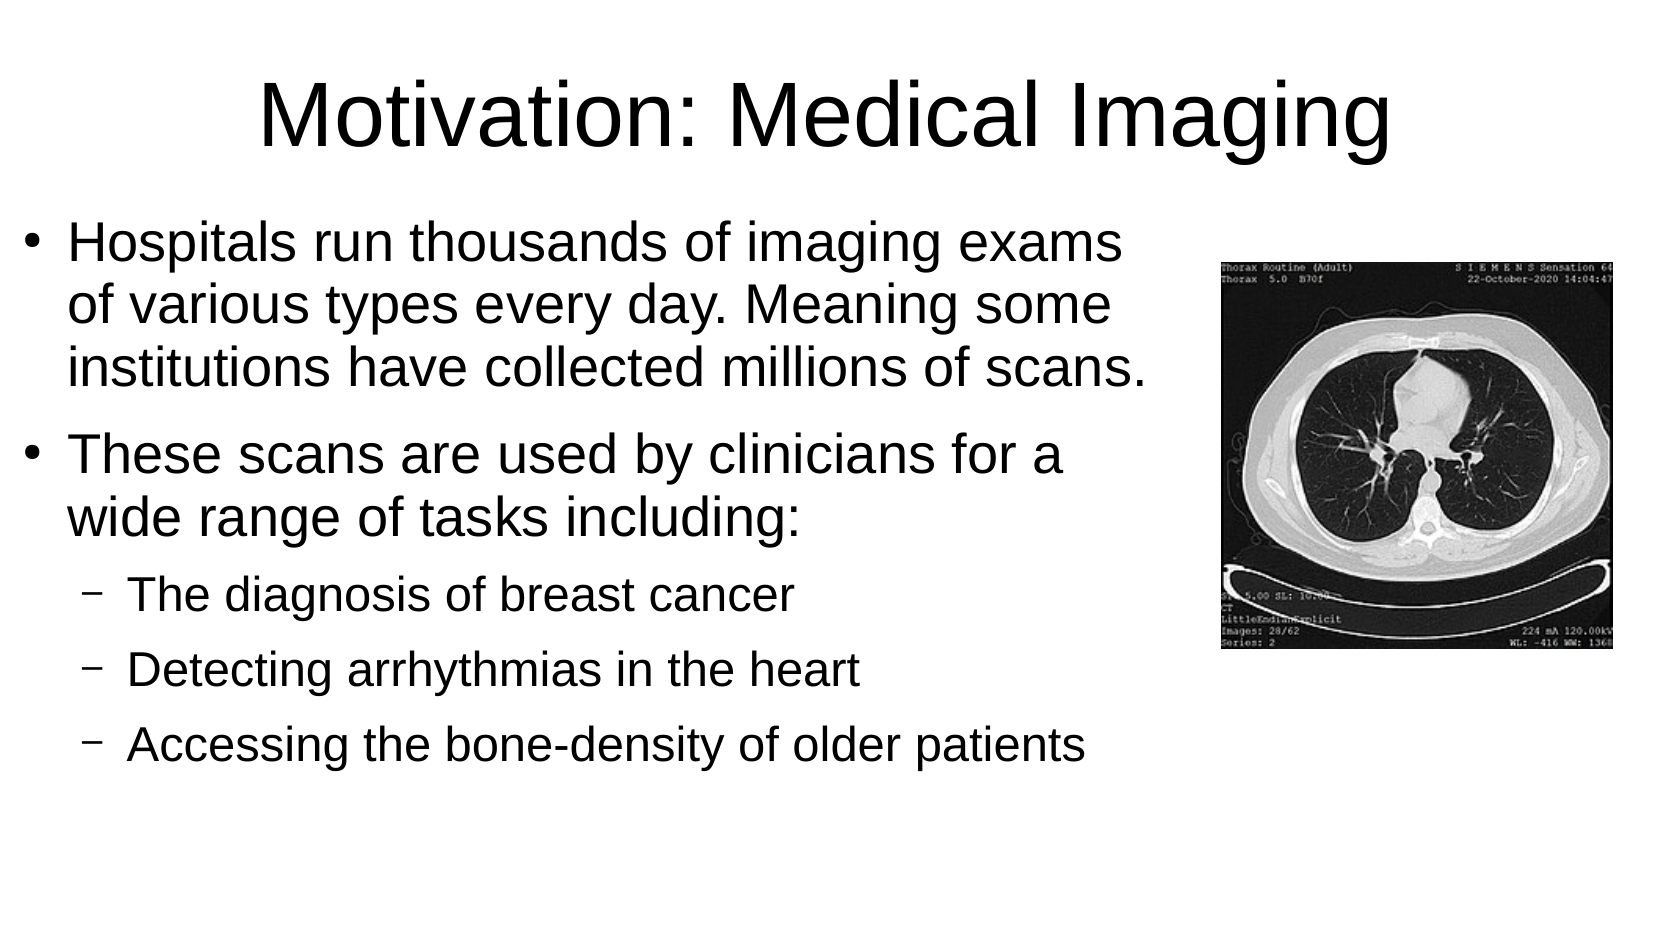

# Motivation: Medical Imaging
Hospitals run thousands of imaging exams of various types every day. Meaning some institutions have collected millions of scans.
These scans are used by clinicians for a wide range of tasks including:
The diagnosis of breast cancer
Detecting arrhythmias in the heart
Accessing the bone-density of older patients